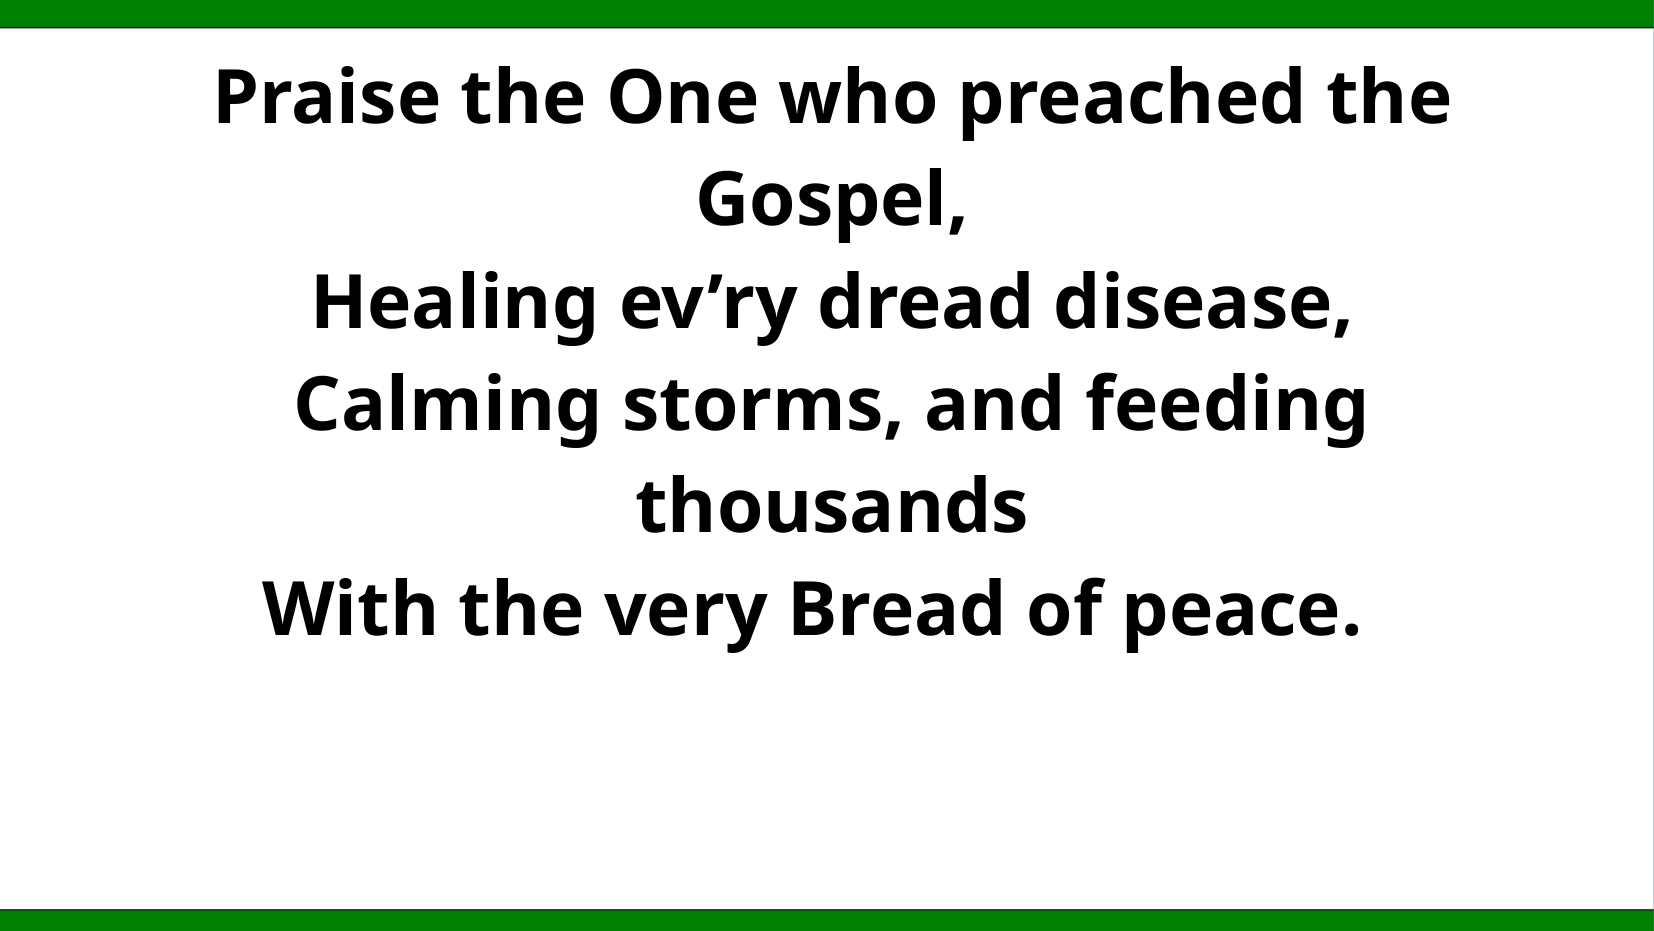

Praise the One who preached the Gospel,
Healing ev’ry dread disease,
Calming storms, and feeding thousands
With the very Bread of peace.